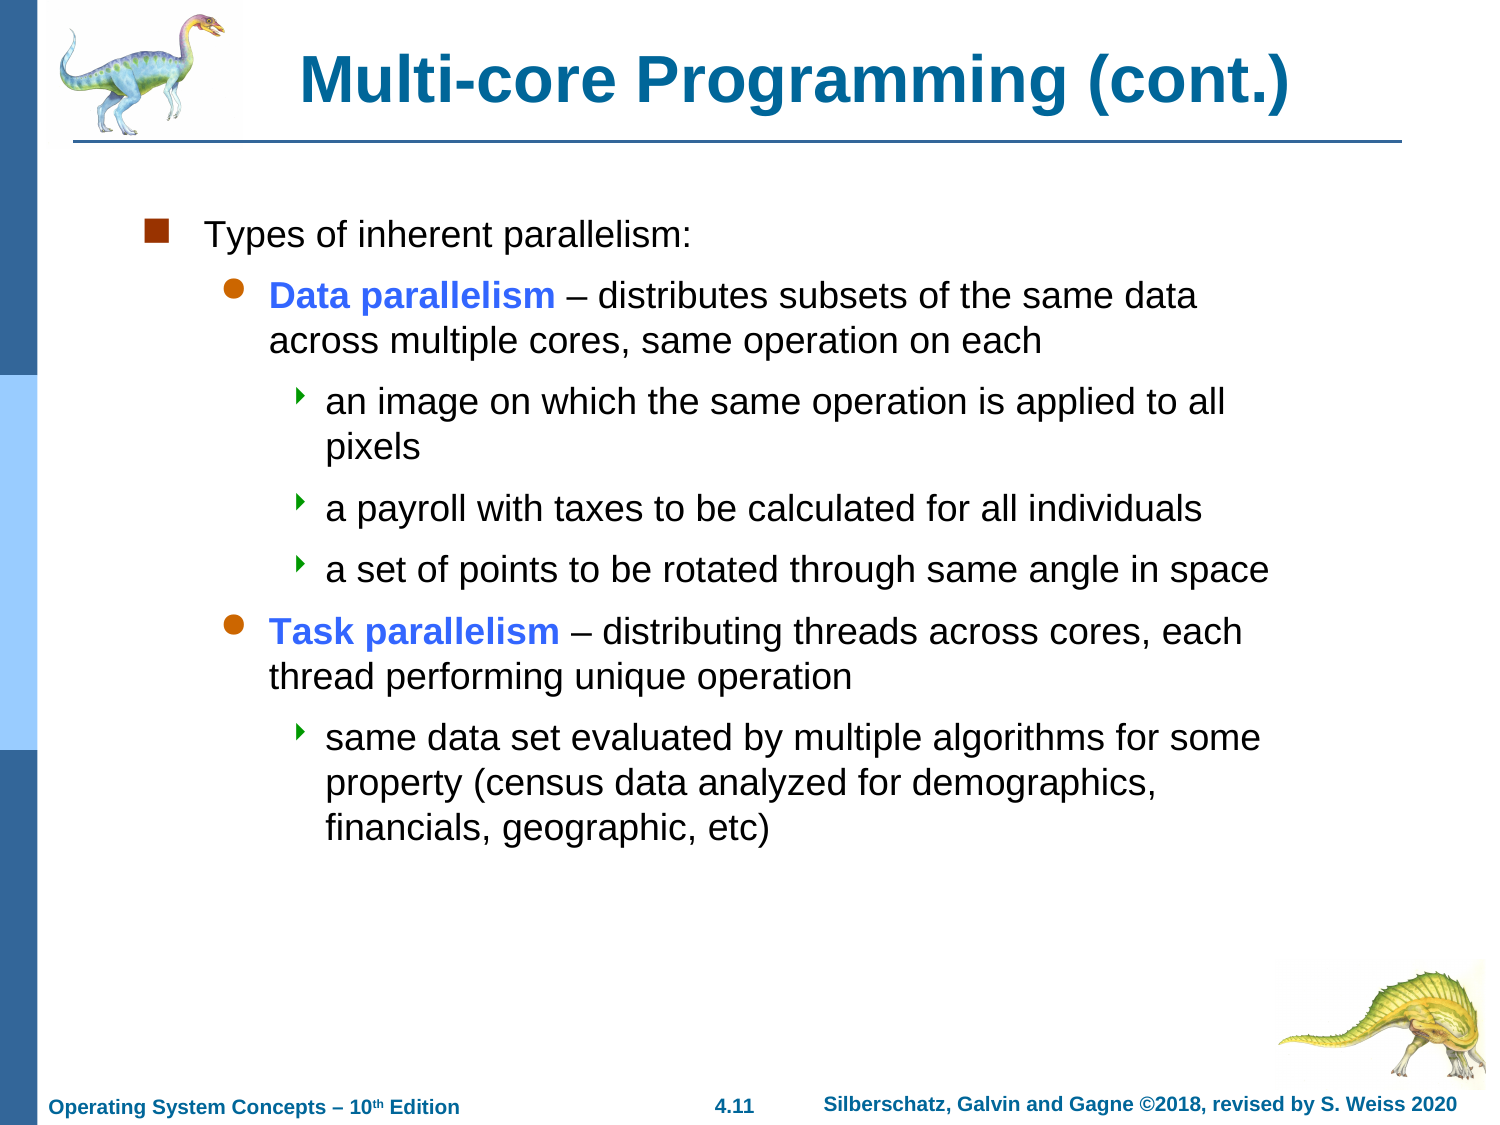

# Multi-core Programming (cont.)
Types of inherent parallelism:
Data parallelism – distributes subsets of the same data across multiple cores, same operation on each
an image on which the same operation is applied to all pixels
a payroll with taxes to be calculated for all individuals
a set of points to be rotated through same angle in space
Task parallelism – distributing threads across cores, each thread performing unique operation
same data set evaluated by multiple algorithms for some property (census data analyzed for demographics, financials, geographic, etc)